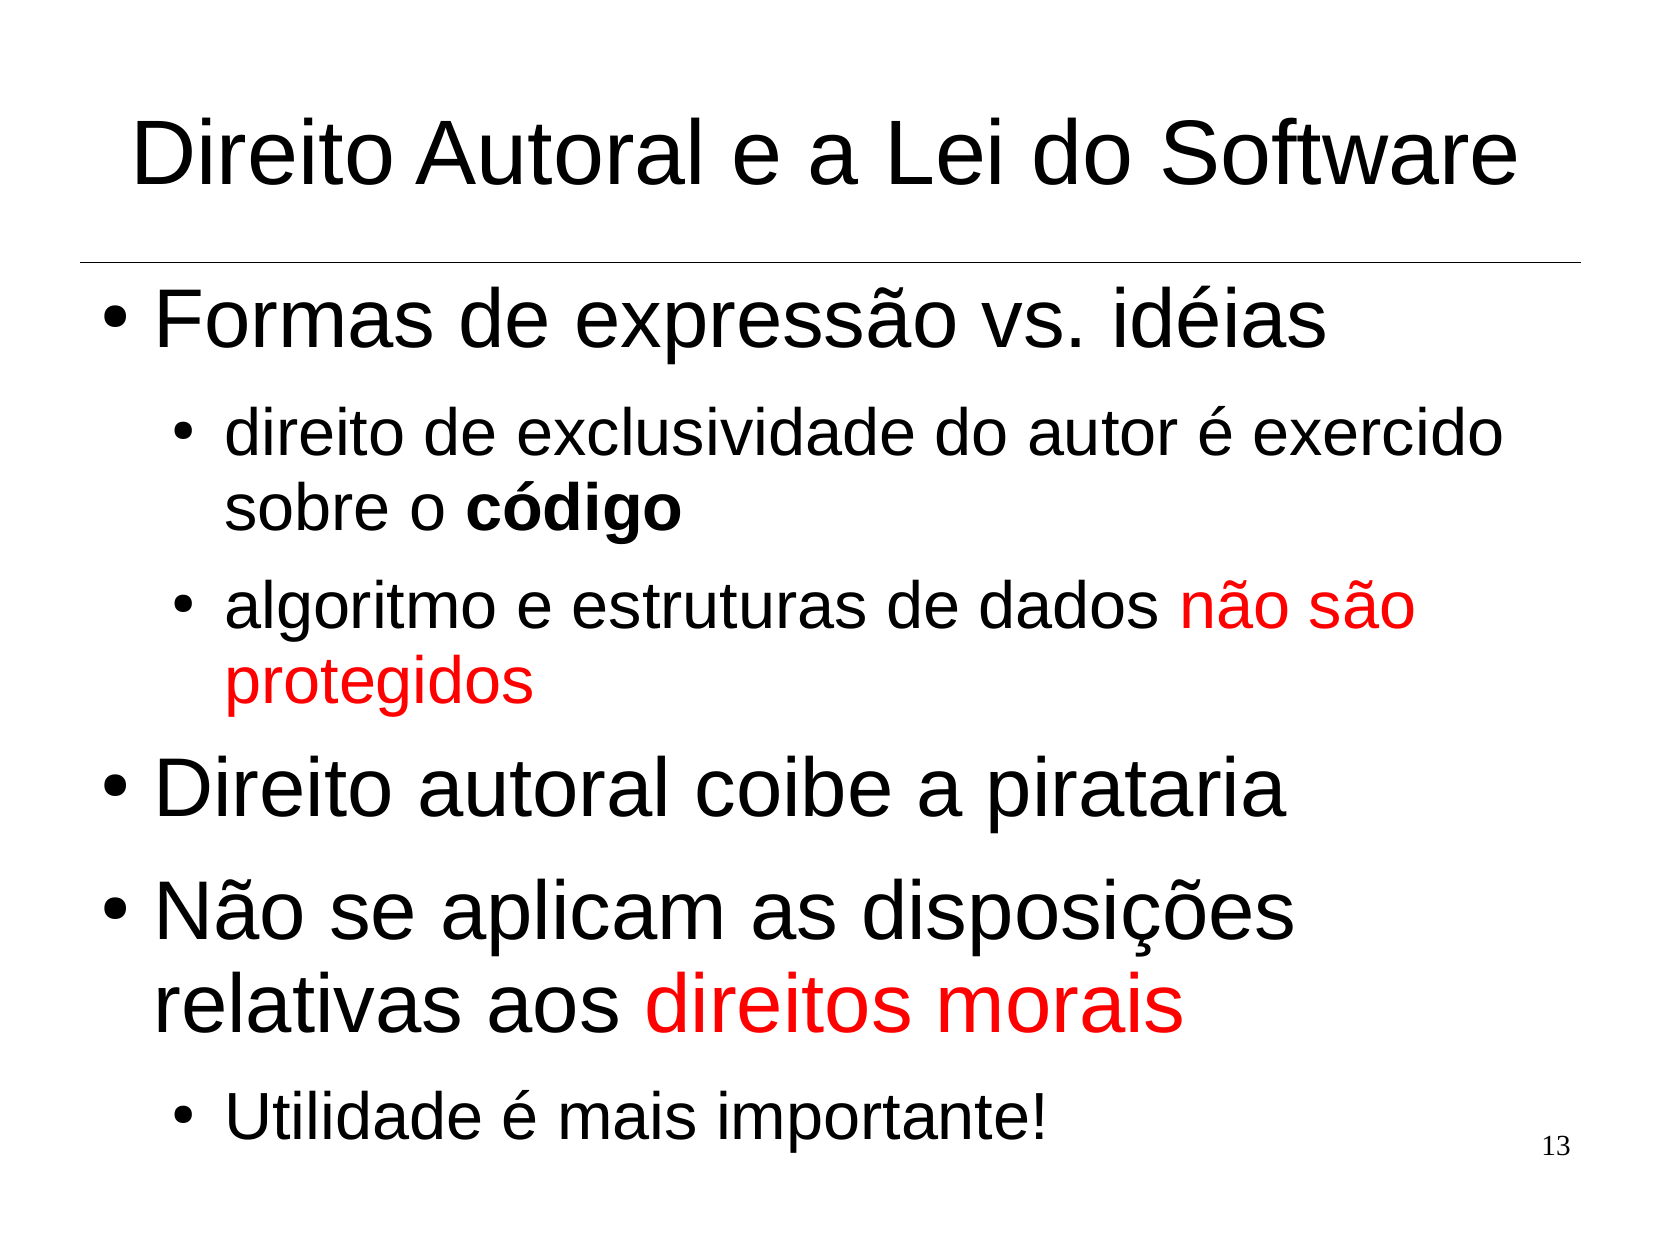

# Direito Autoral e a Lei do Software
Formas de expressão vs. idéias
direito de exclusividade do autor é exercido sobre o código
algoritmo e estruturas de dados não são protegidos
Direito autoral coibe a pirataria
Não se aplicam as disposições relativas aos direitos morais
Utilidade é mais importante!
13